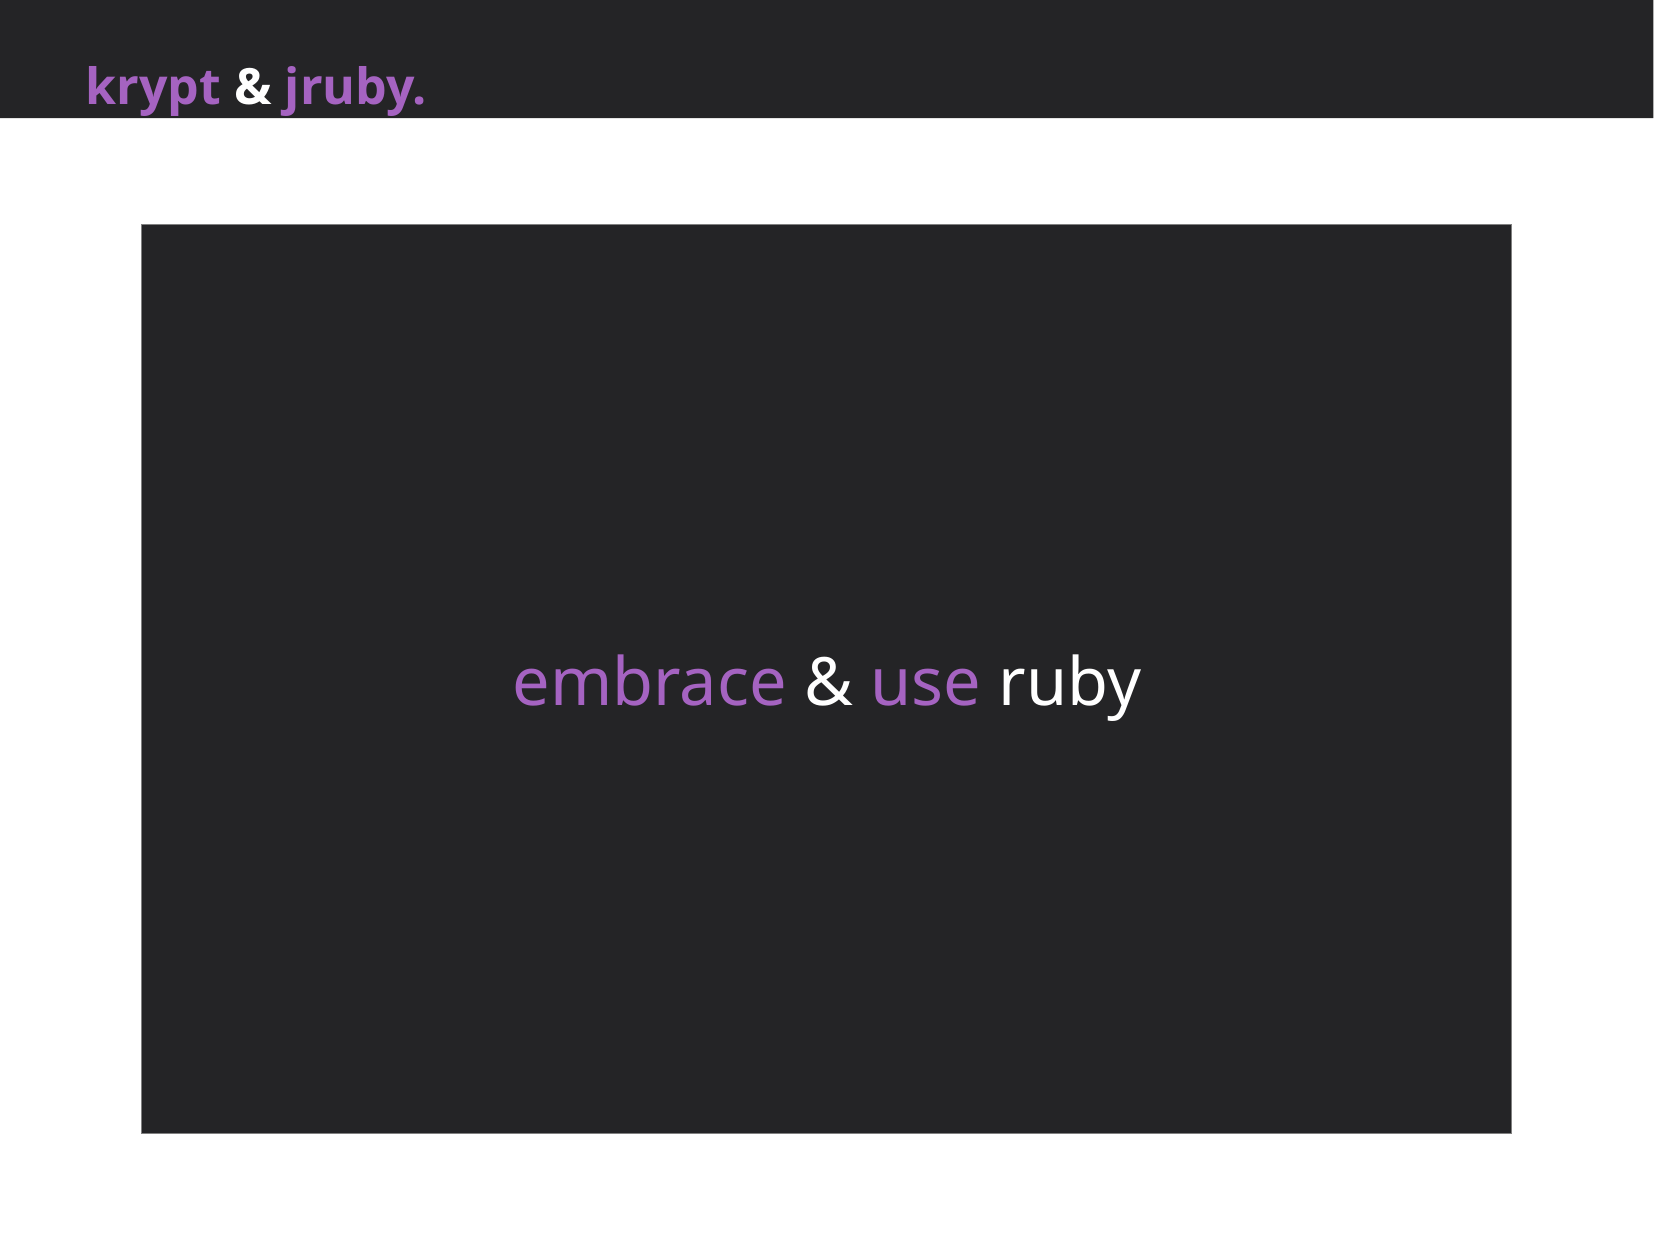

krypt & jruby.
embrace & use ruby